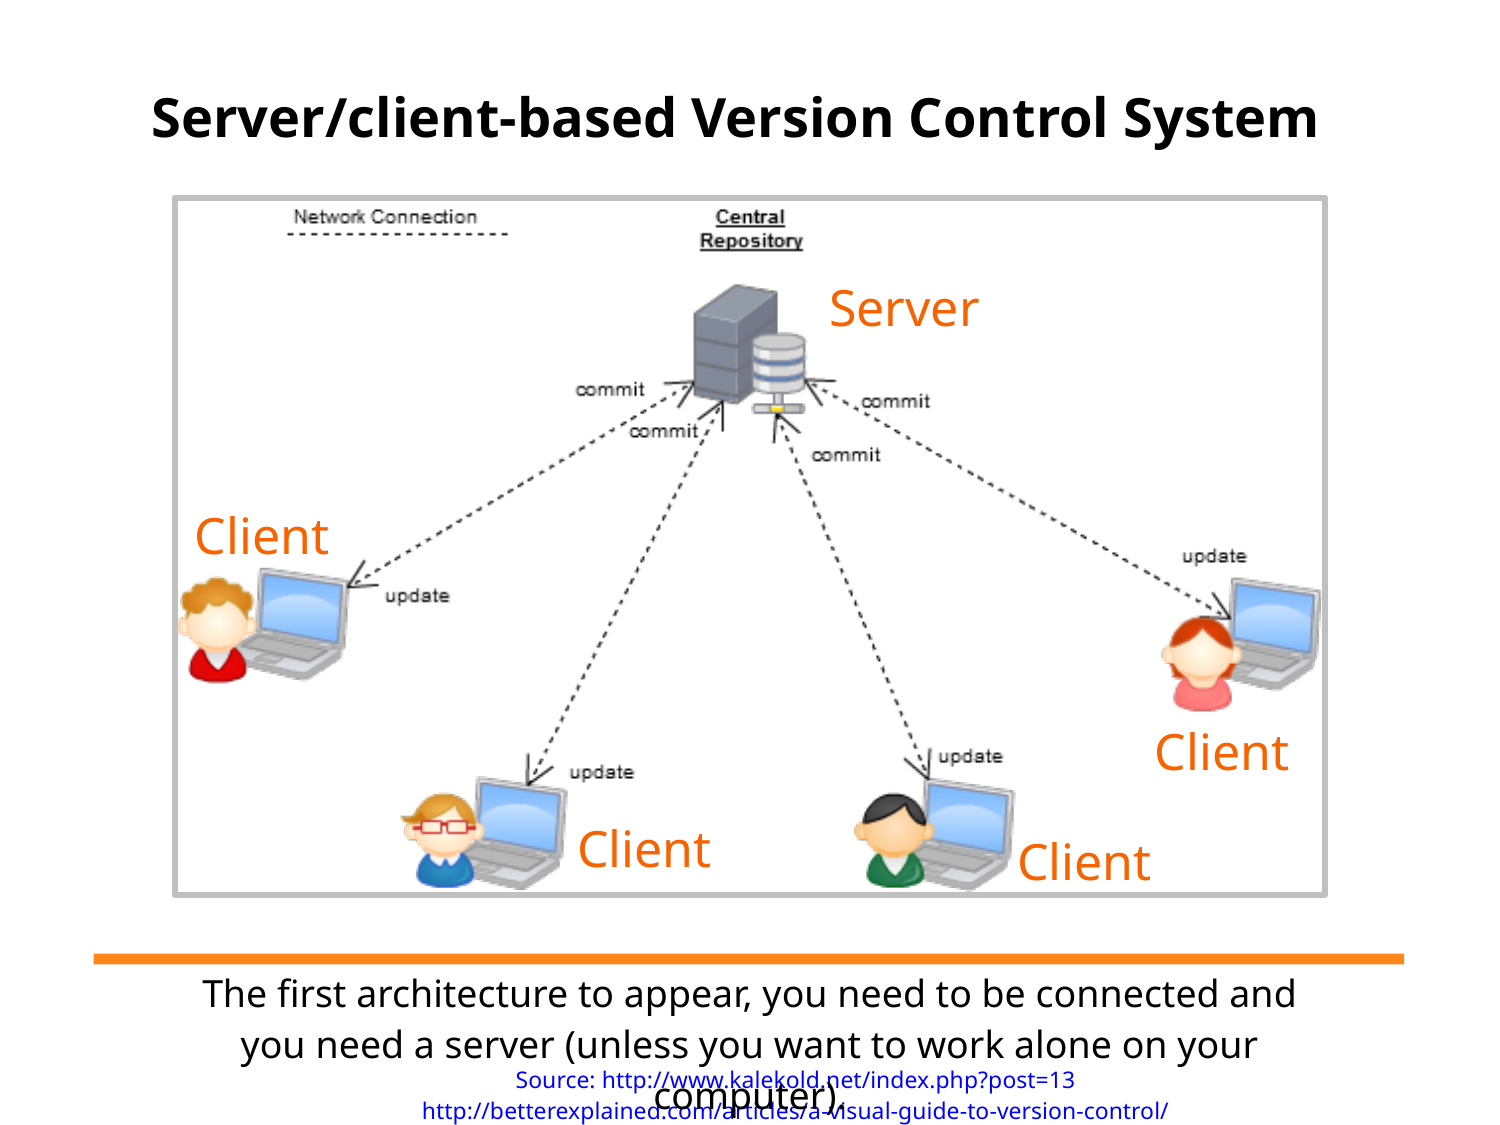

# Server/client-based Version Control System
Server
Client
Client
Client
Client
The first architecture to appear, you need to be connected and you need a server (unless you want to work alone on your computer).
Source: http://www.kalekold.net/index.php?post=13
http://betterexplained.com/articles/a-visual-guide-to-version-control/